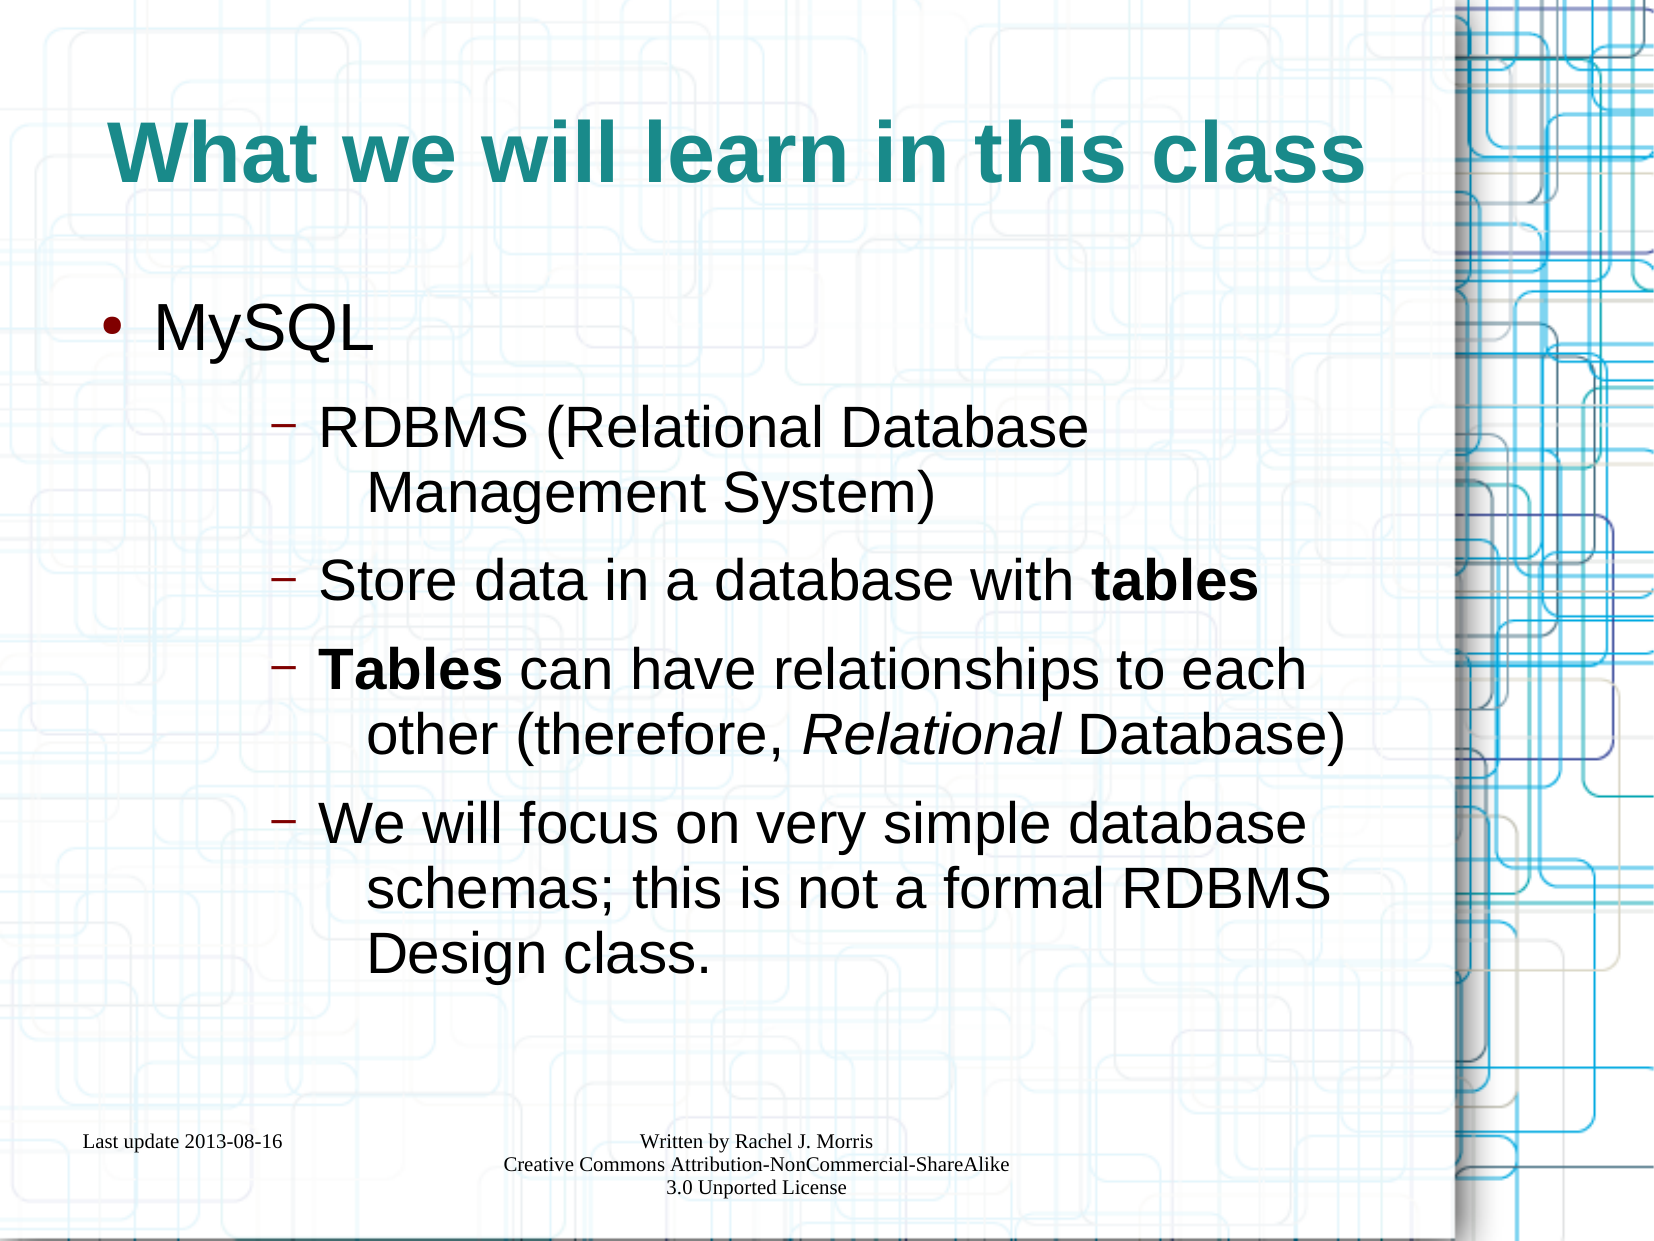

# What we will learn in this class
MySQL
RDBMS (Relational Database Management System)
Store data in a database with tables
Tables can have relationships to each other (therefore, Relational Database)
We will focus on very simple database schemas; this is not a formal RDBMS Design class.